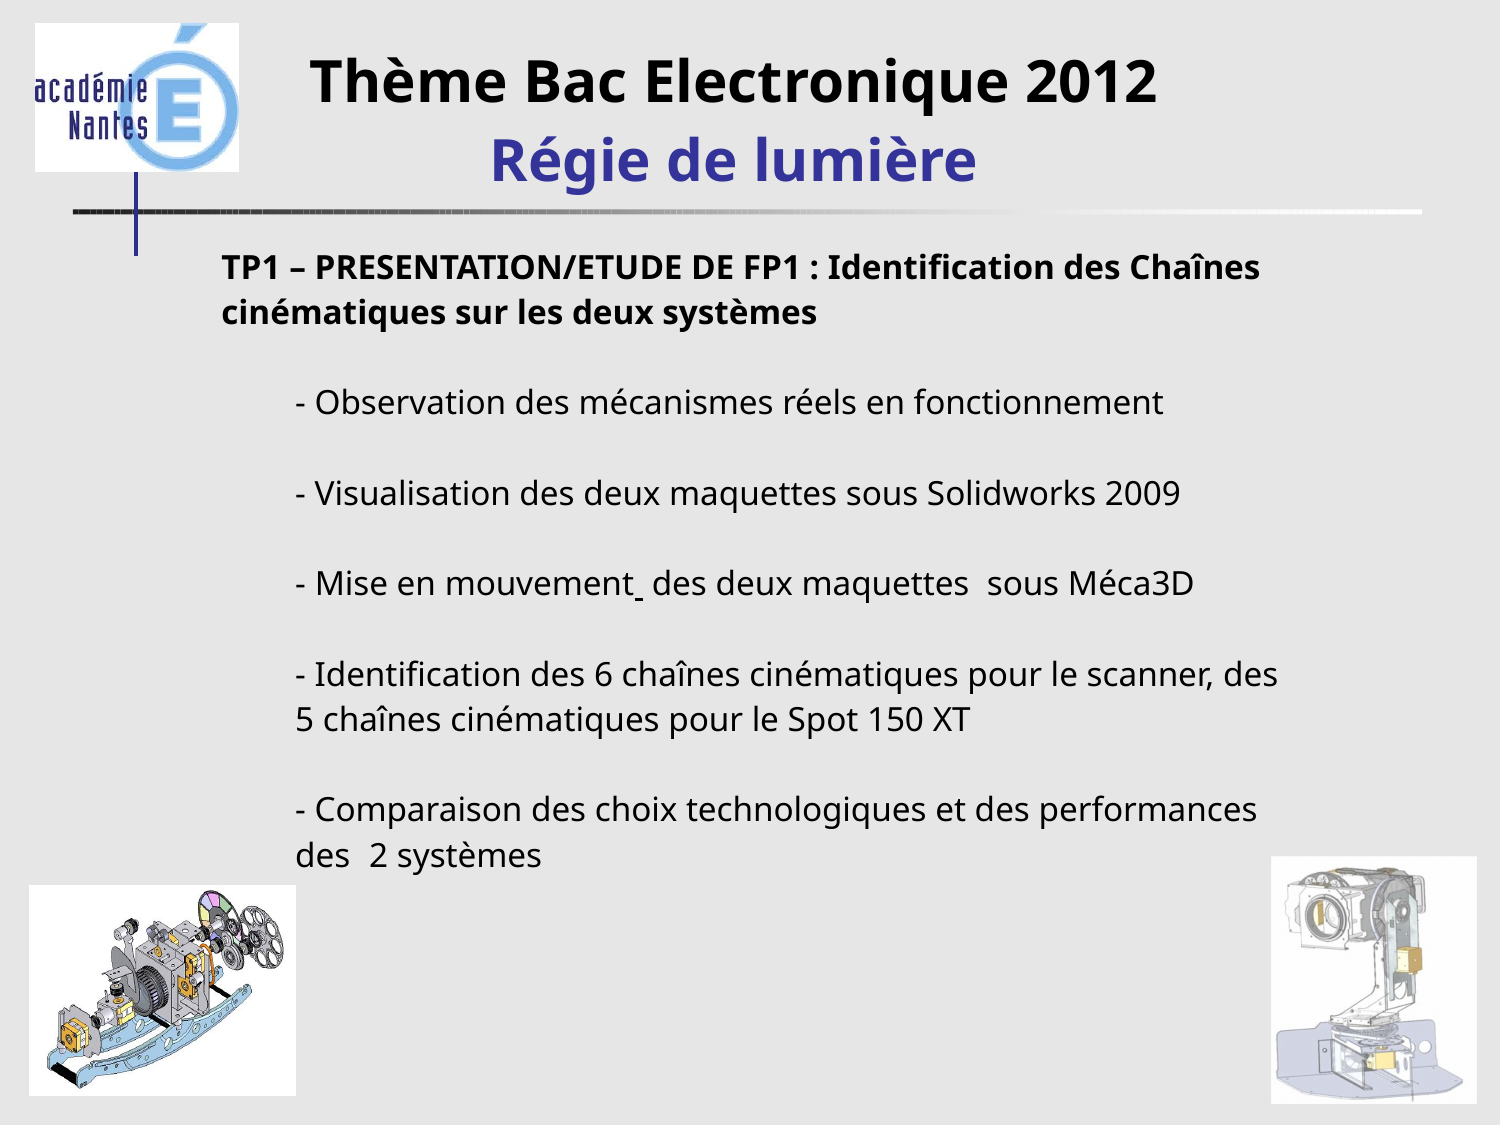

Thème Bac Electronique 2012
Régie de lumière
TP1 – PRESENTATION/ETUDE DE FP1 : Identification des Chaînes cinématiques sur les deux systèmes
	- Observation des mécanismes réels en fonctionnement
	- Visualisation des deux maquettes sous Solidworks 2009
	- Mise en mouvement des deux maquettes sous Méca3D
	- Identification des 6 chaînes cinématiques pour le scanner, des 	5 chaînes cinématiques pour le Spot 150 XT
	- Comparaison des choix technologiques et des performances 	des 	2 systèmes